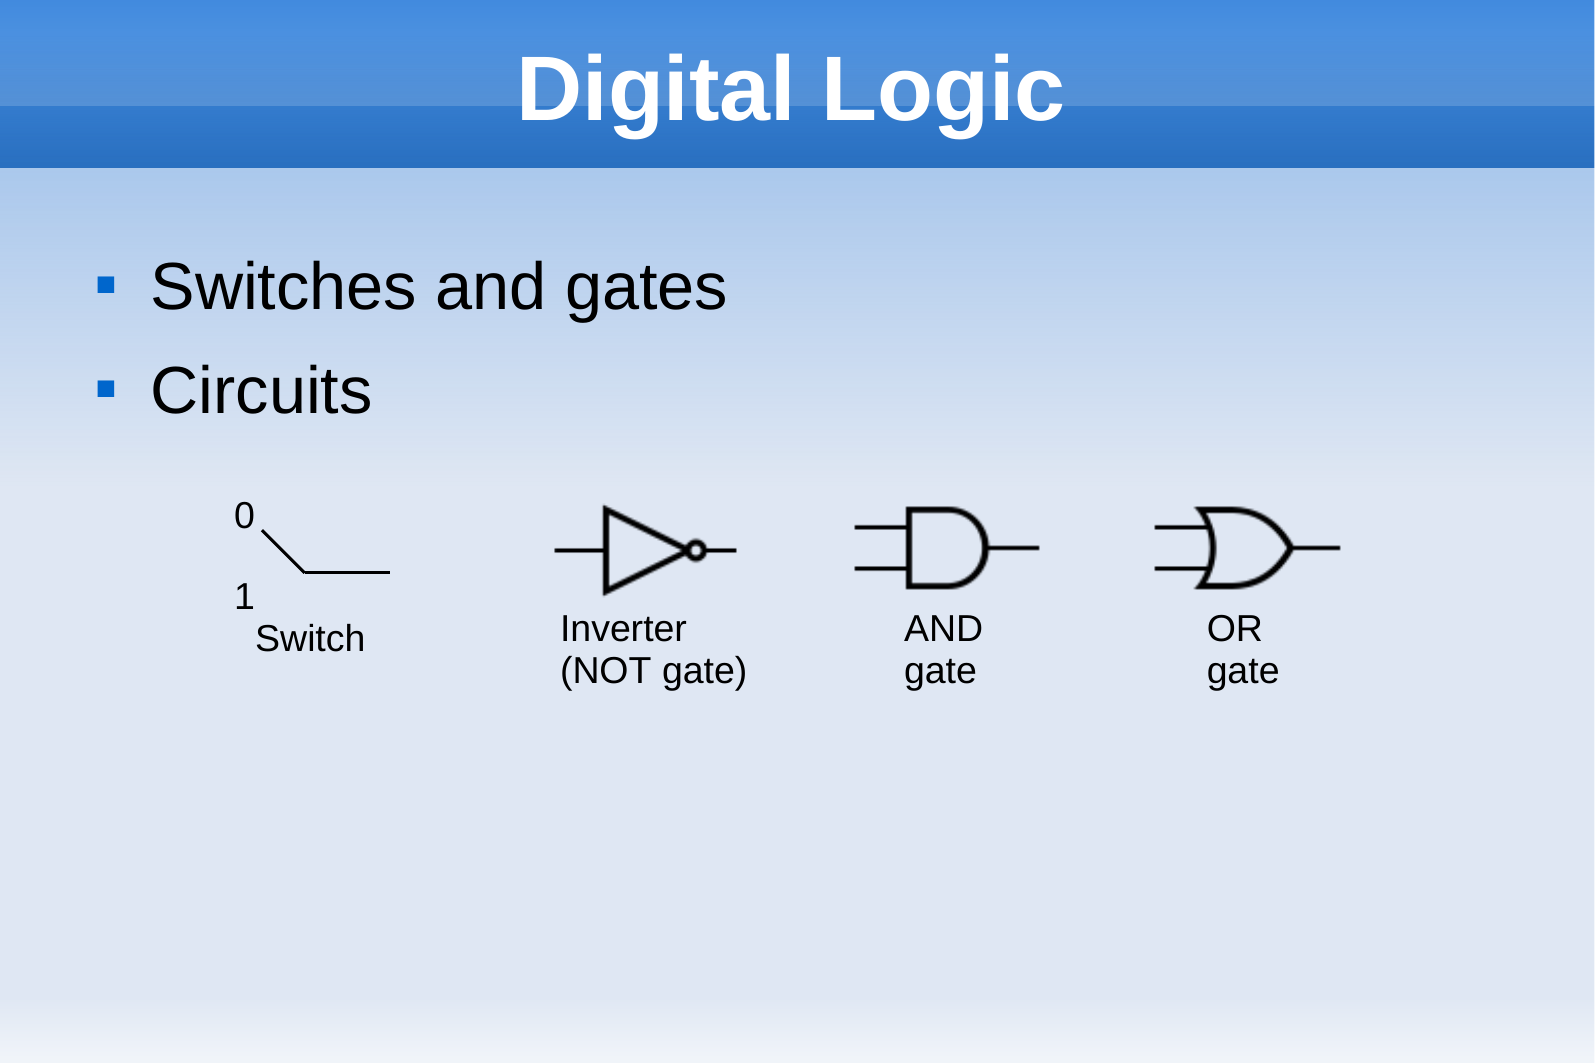

# Digital Logic
Switches and gates
Circuits
0
1
 Switch
OR gate
Inverter
(NOT gate)
AND gate